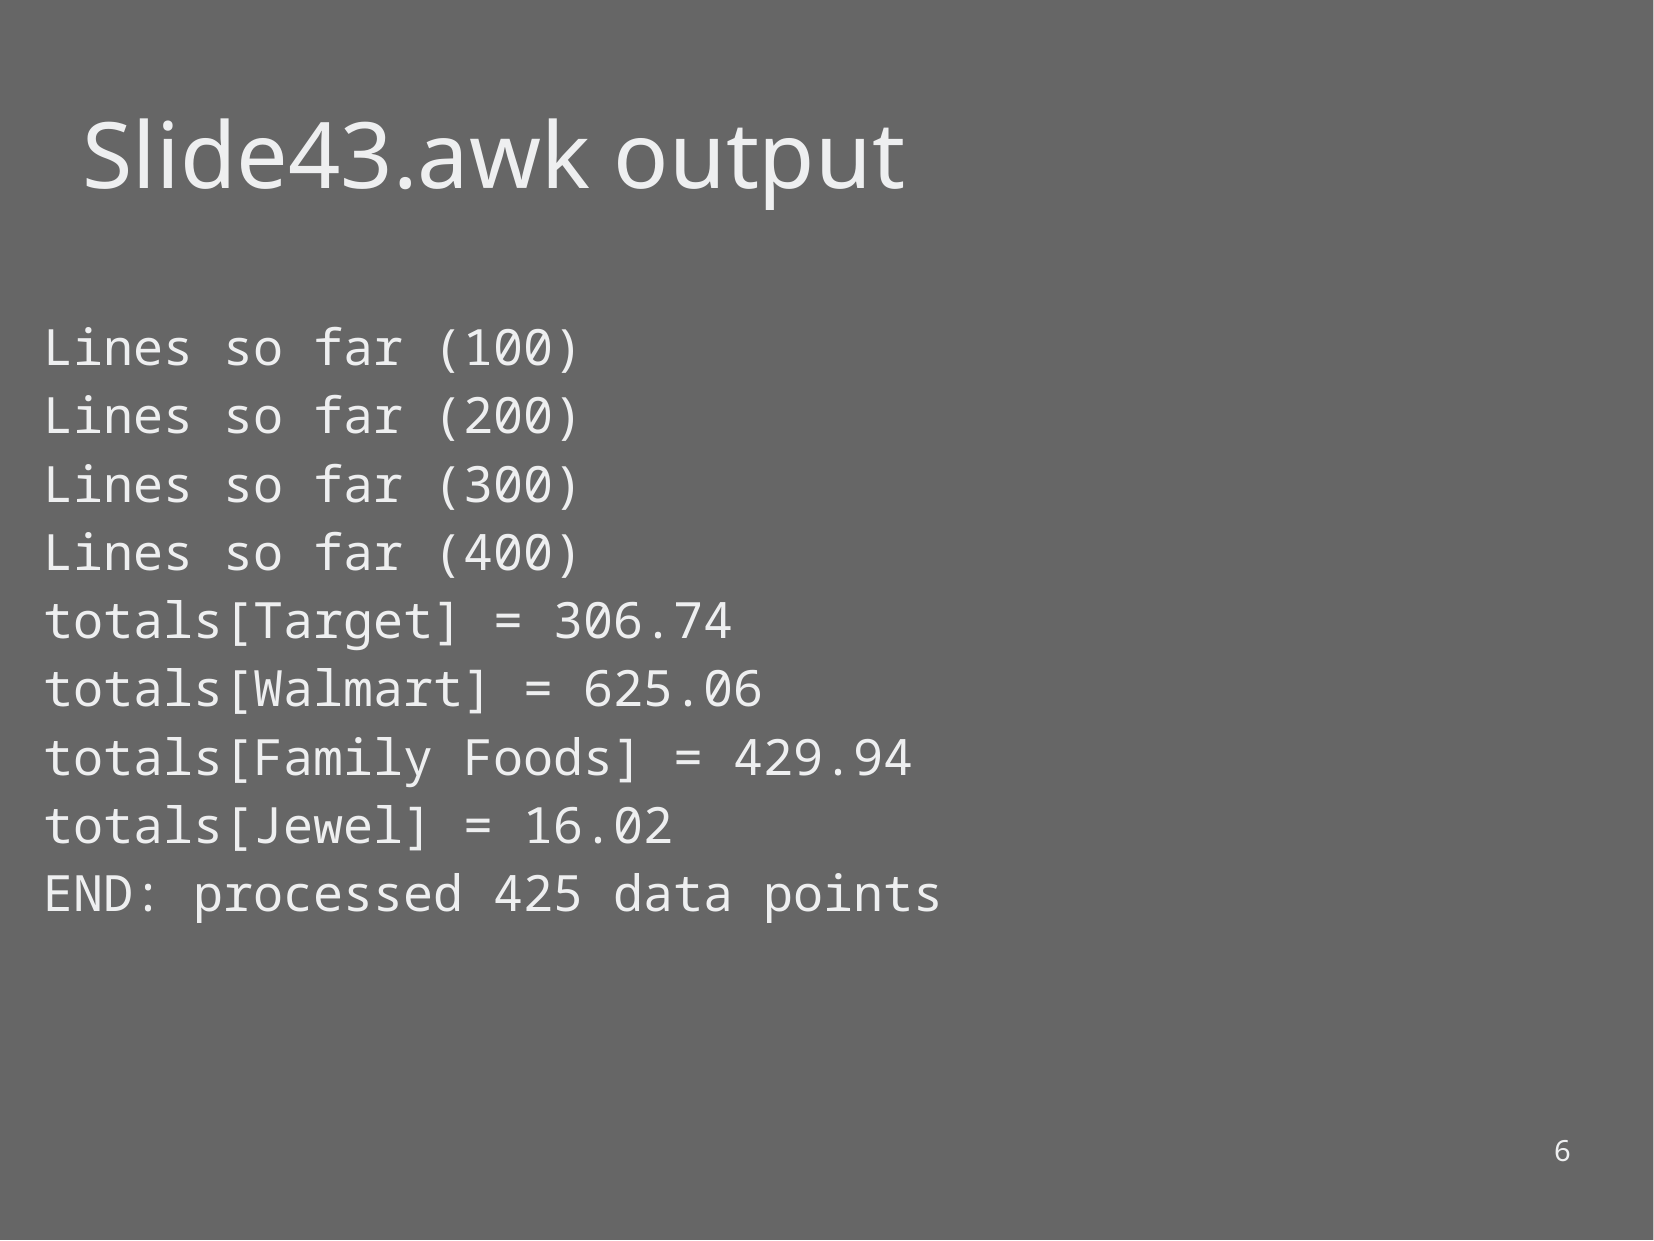

# Slide43.awk output
Lines so far (100)
Lines so far (200)
Lines so far (300)
Lines so far (400)
totals[Target] = 306.74
totals[Walmart] = 625.06
totals[Family Foods] = 429.94
totals[Jewel] = 16.02
END: processed 425 data points
6